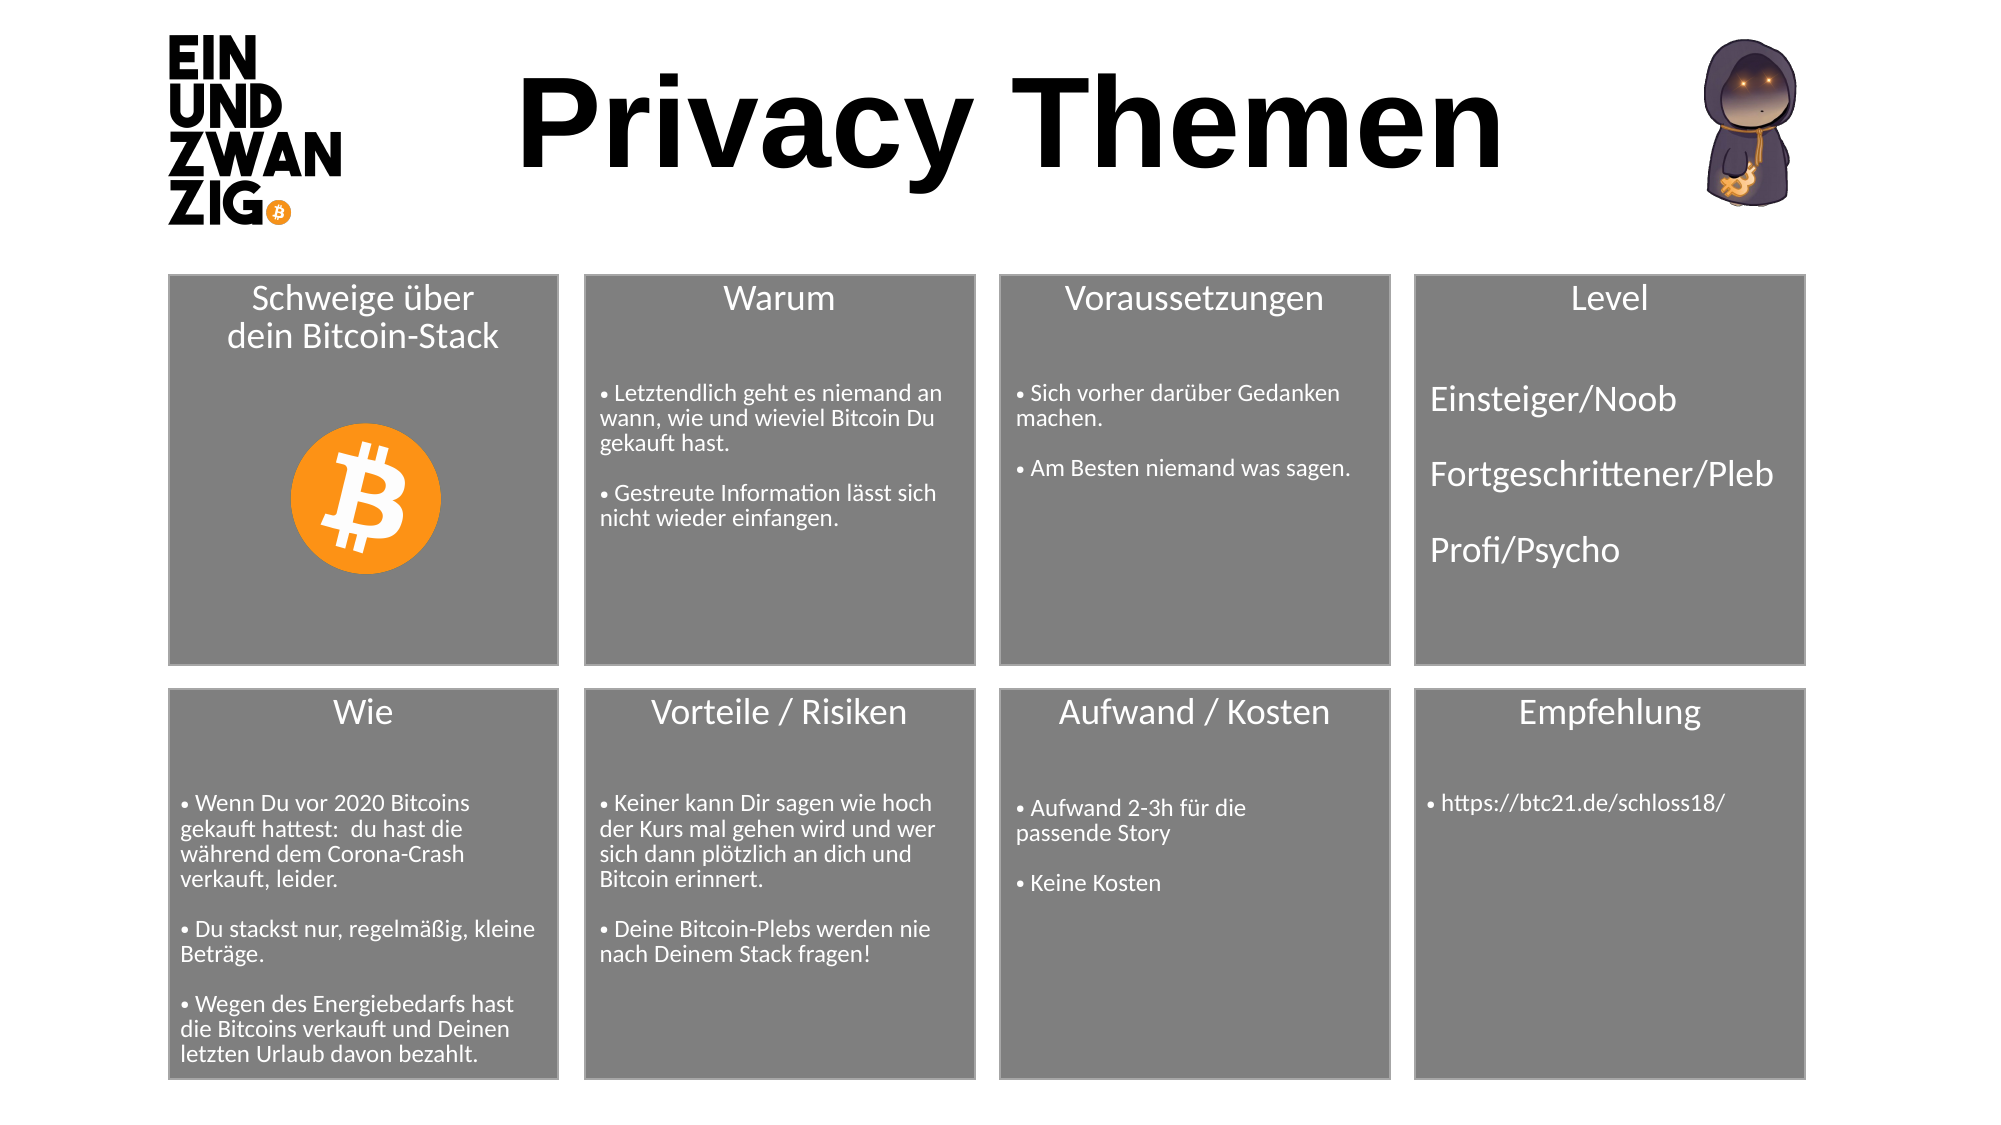

Schweige über
dein Bitcoin-Stack
 Letztendlich geht es niemand an wann, wie und wieviel Bitcoin Du gekauft hast.
 Gestreute Information lässt sich nicht wieder einfangen.
 Sich vorher darüber Gedanken machen.
 Am Besten niemand was sagen.
Einsteiger/Noob
Fortgeschrittener/Pleb
Profi/Psycho
 Wenn Du vor 2020 Bitcoins gekauft hattest: du hast die während dem Corona-Crash verkauft, leider.
 Du stackst nur, regelmäßig, kleine Beträge.
 Wegen des Energiebedarfs hast die Bitcoins verkauft und Deinen letzten Urlaub davon bezahlt.
 Keiner kann Dir sagen wie hoch der Kurs mal gehen wird und wer sich dann plötzlich an dich und Bitcoin erinnert.
 Deine Bitcoin-Plebs werden nie nach Deinem Stack fragen!
 https://btc21.de/schloss18/
 Aufwand 2-3h für die
passende Story
 Keine Kosten